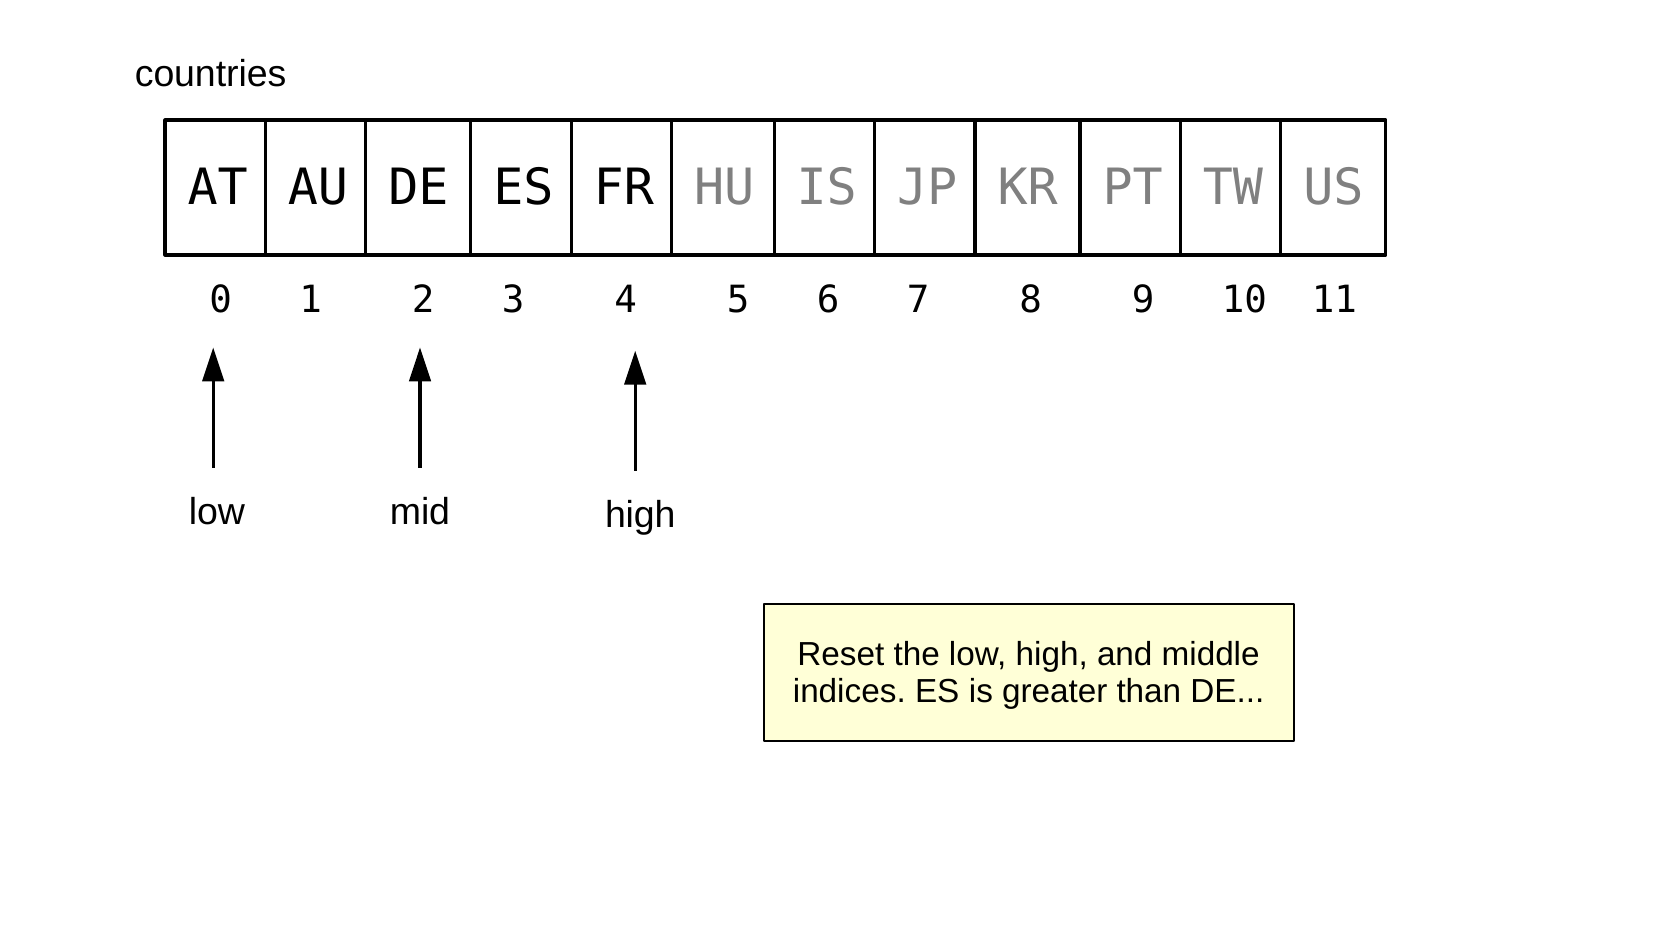

countries
AT
AU
DE
ES
FR
HU
IS
JP
KR
PT
TW
US
0 1 2 3 4 5 6 7 8 9 10 11
low
mid
high
Reset the low, high, and middle
indices. ES is greater than DE...